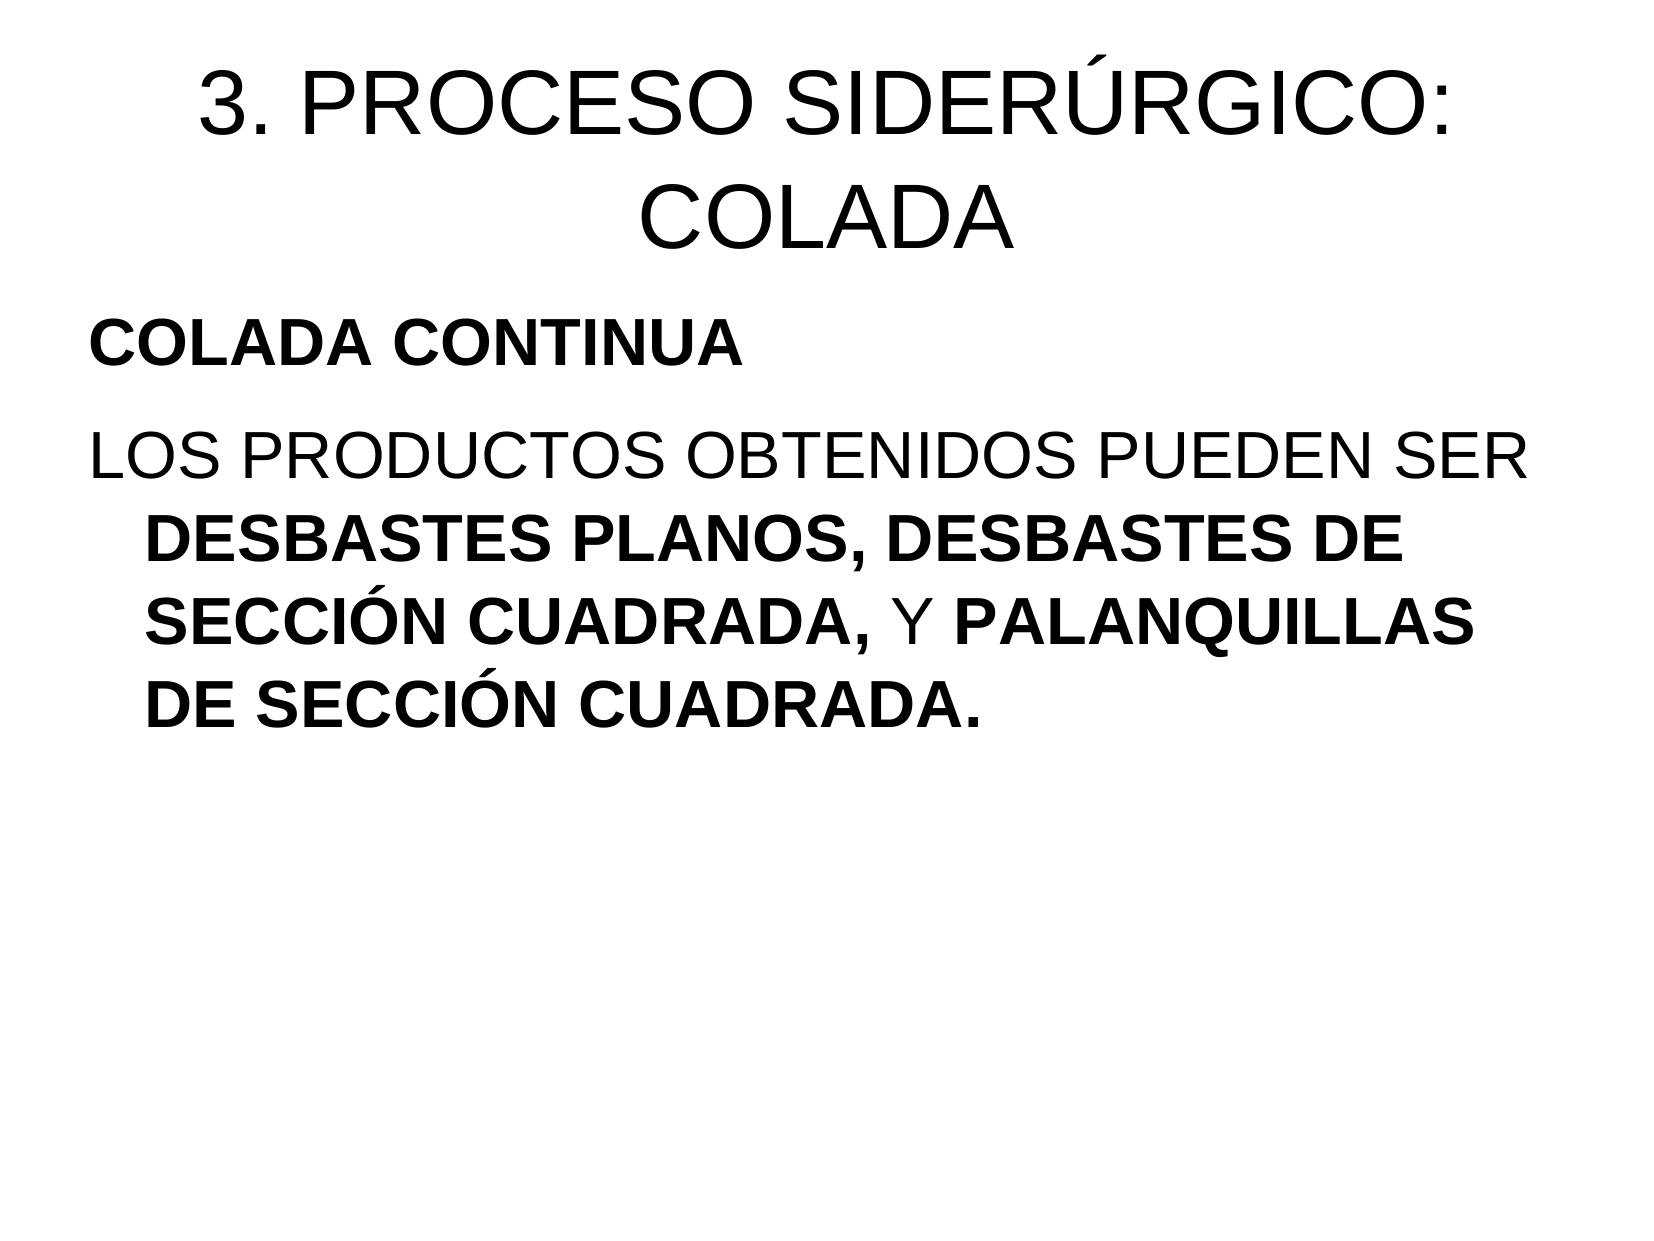

# 3. PROCESO SIDERÚRGICO: COLADA
COLADA CONTINUA
LOS PRODUCTOS OBTENIDOS PUEDEN SER DESBASTES PLANOS, DESBASTES DE SECCIÓN CUADRADA, Y PALANQUILLAS DE SECCIÓN CUADRADA.